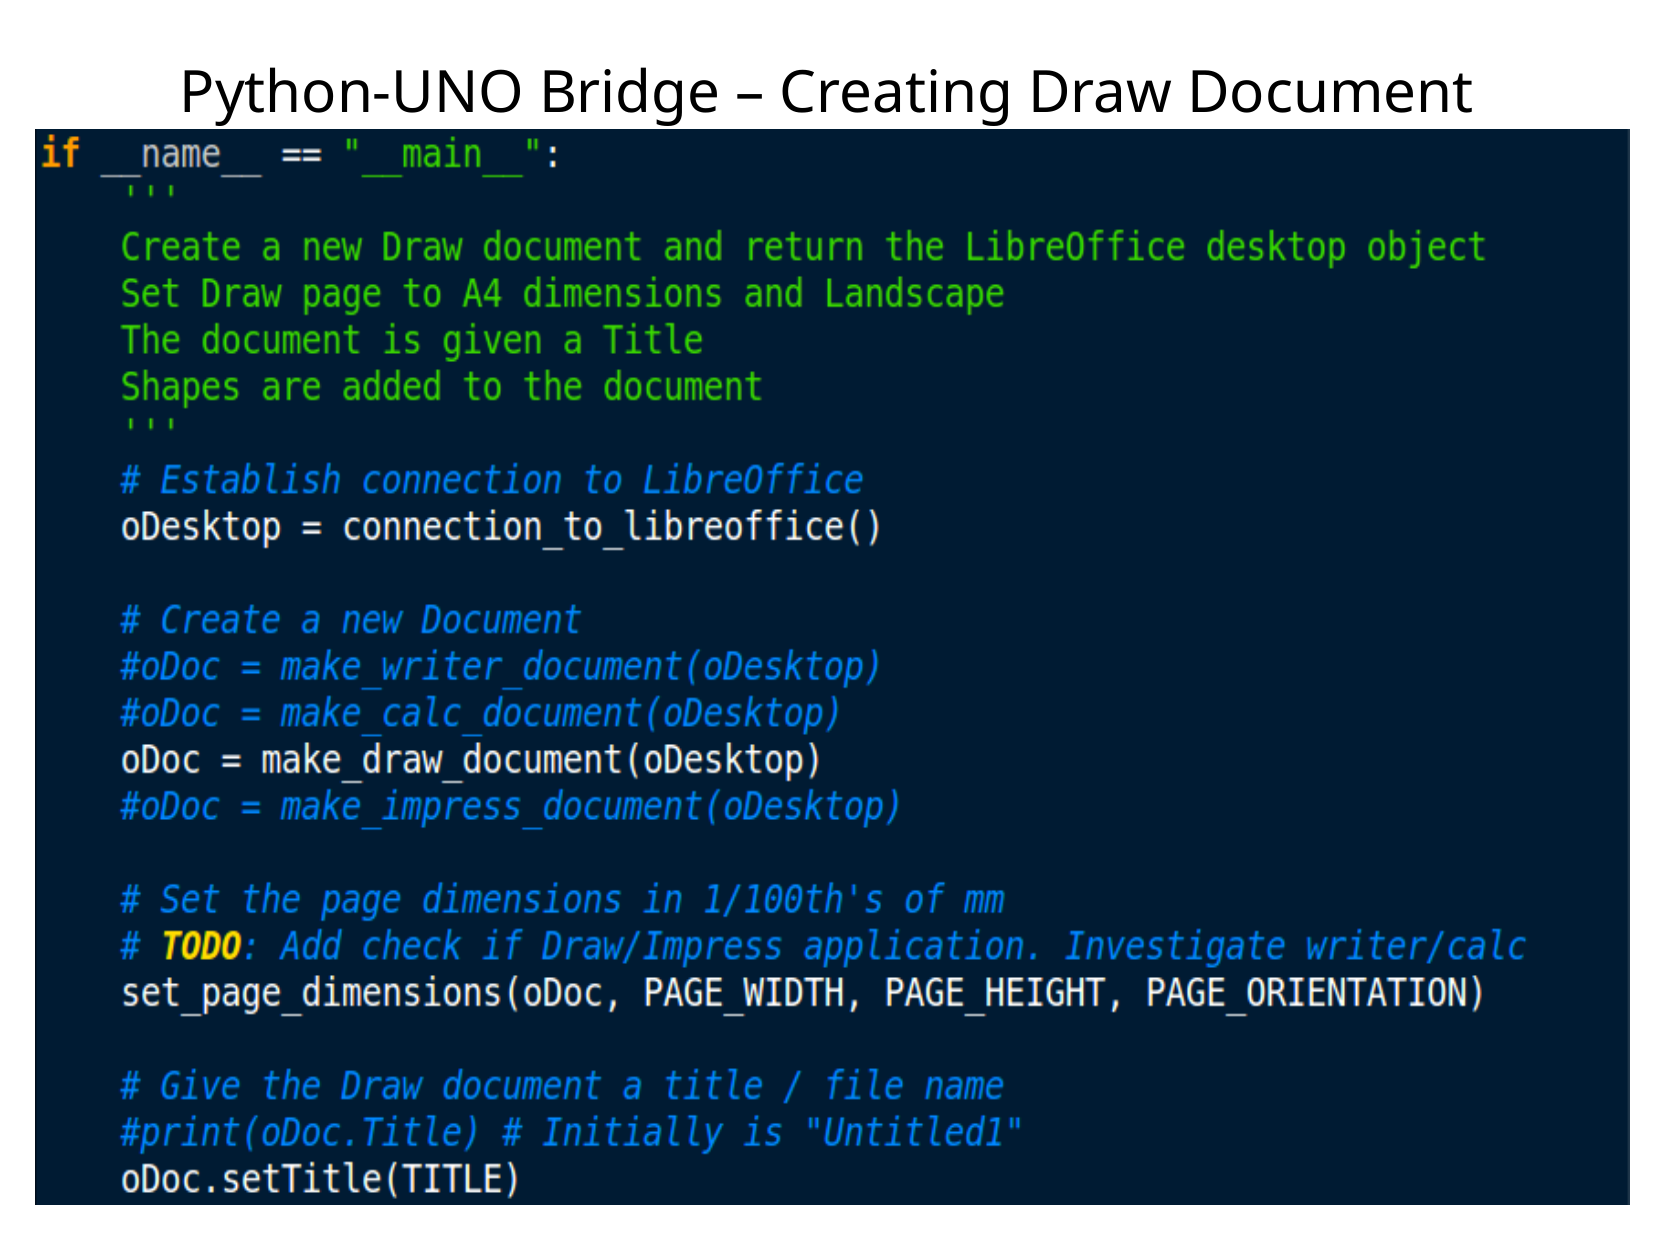

# Python-UNO Bridge – Creating Draw Document